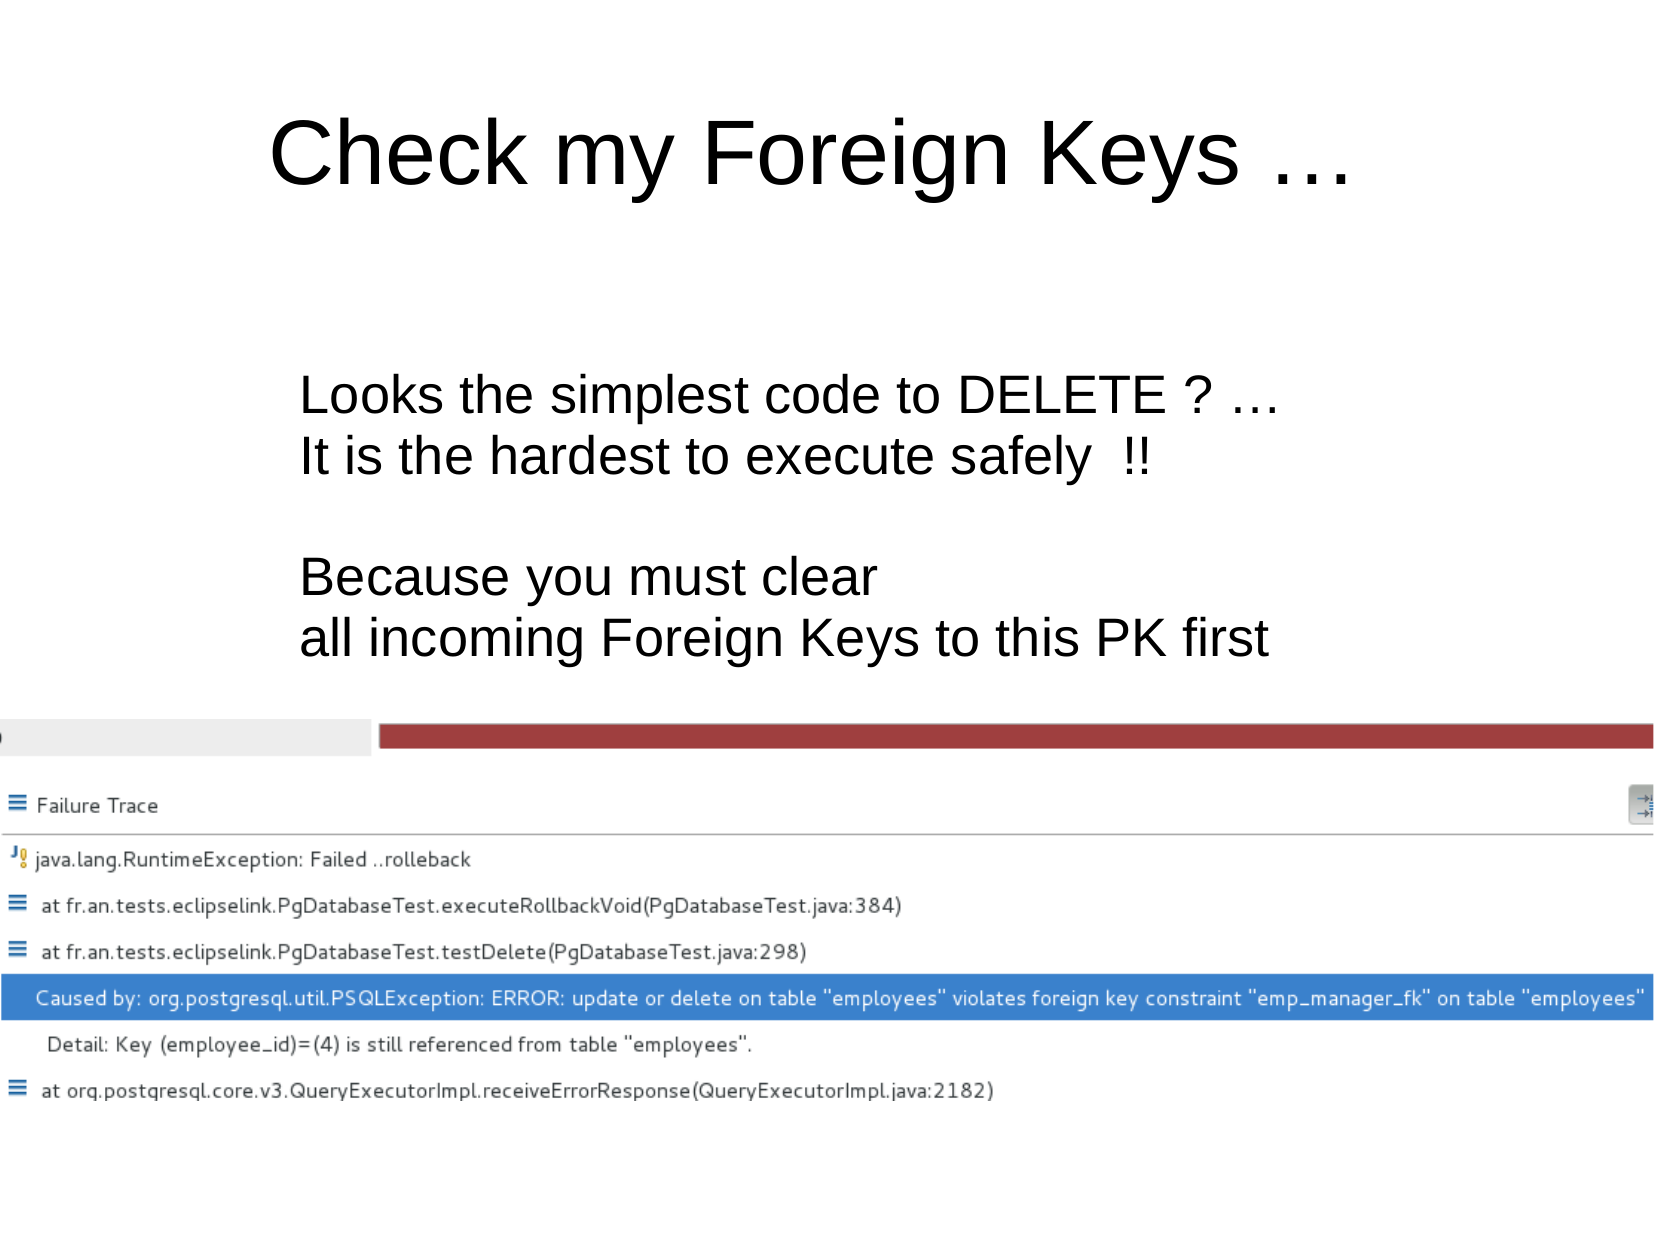

# Check my Foreign Keys …
Looks the simplest code to DELETE ? …
It is the hardest to execute safely !!
Because you must clear
all incoming Foreign Keys to this PK first